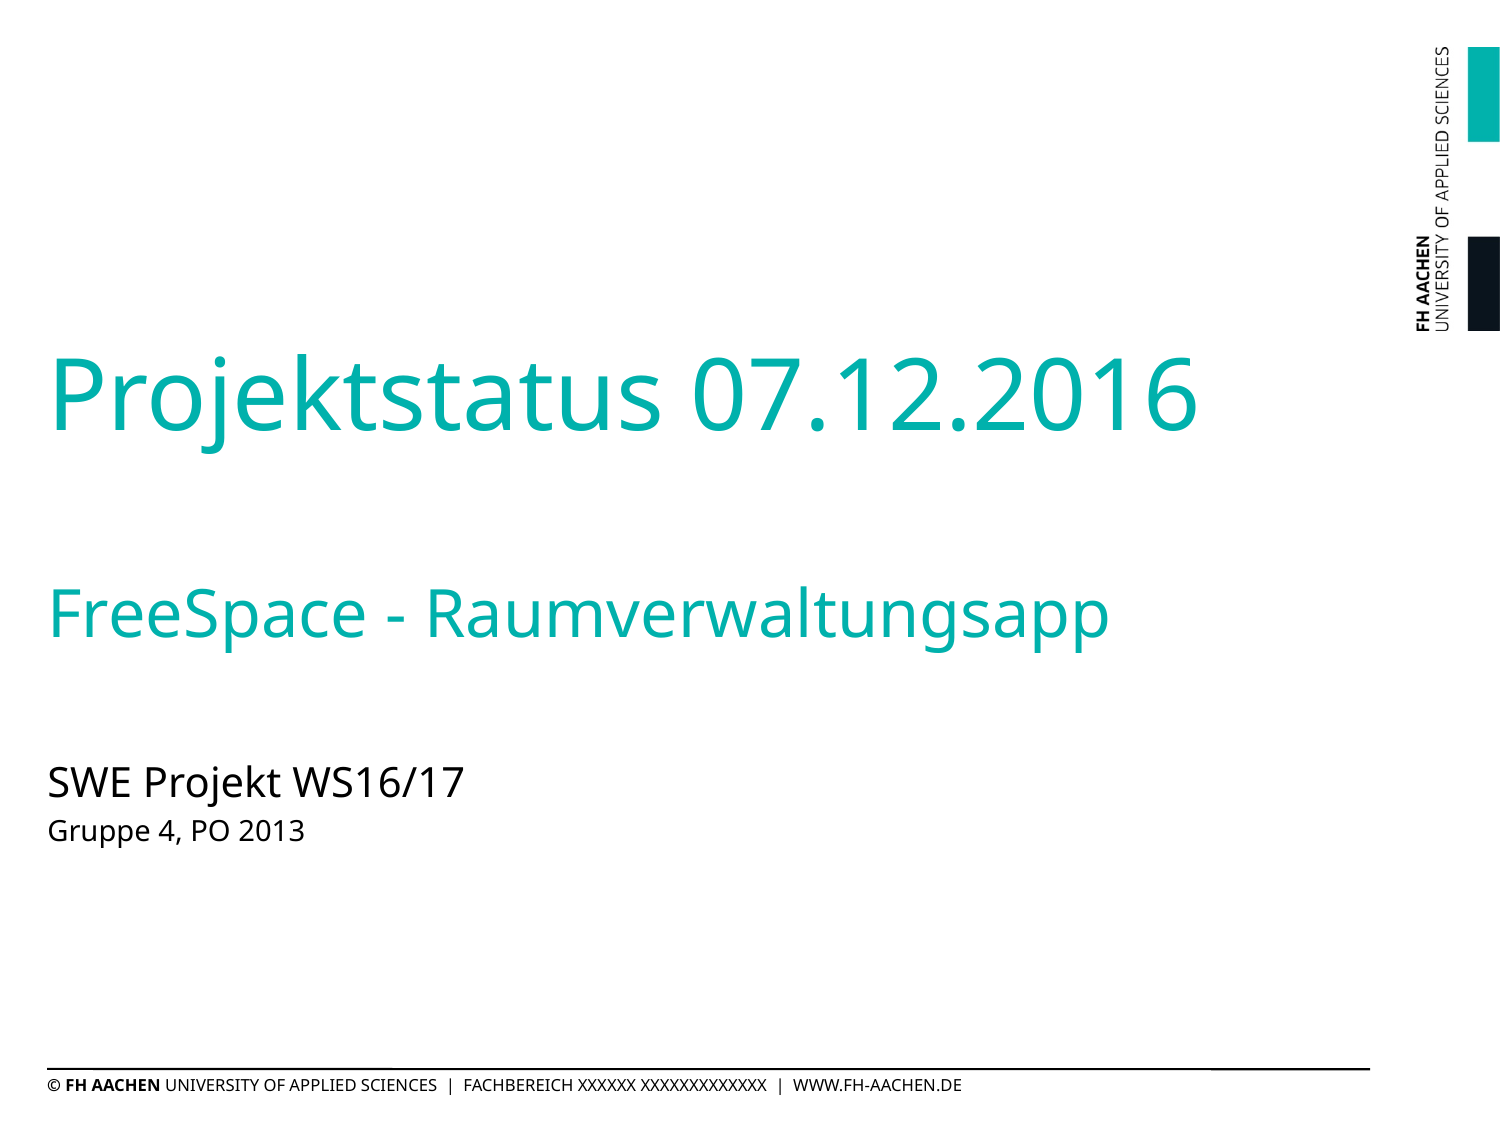

# Projektstatus 07.12.2016 FreeSpace - Raumverwaltungsapp
SWE Projekt WS16/17
Gruppe 4, PO 2013
© FH AACHEN UNIVERSITY OF APPLIED SCIENCES | FACHBEREICH XXXXXX XXXXXXXXXXXXX | WWW.FH-AACHEN.DE